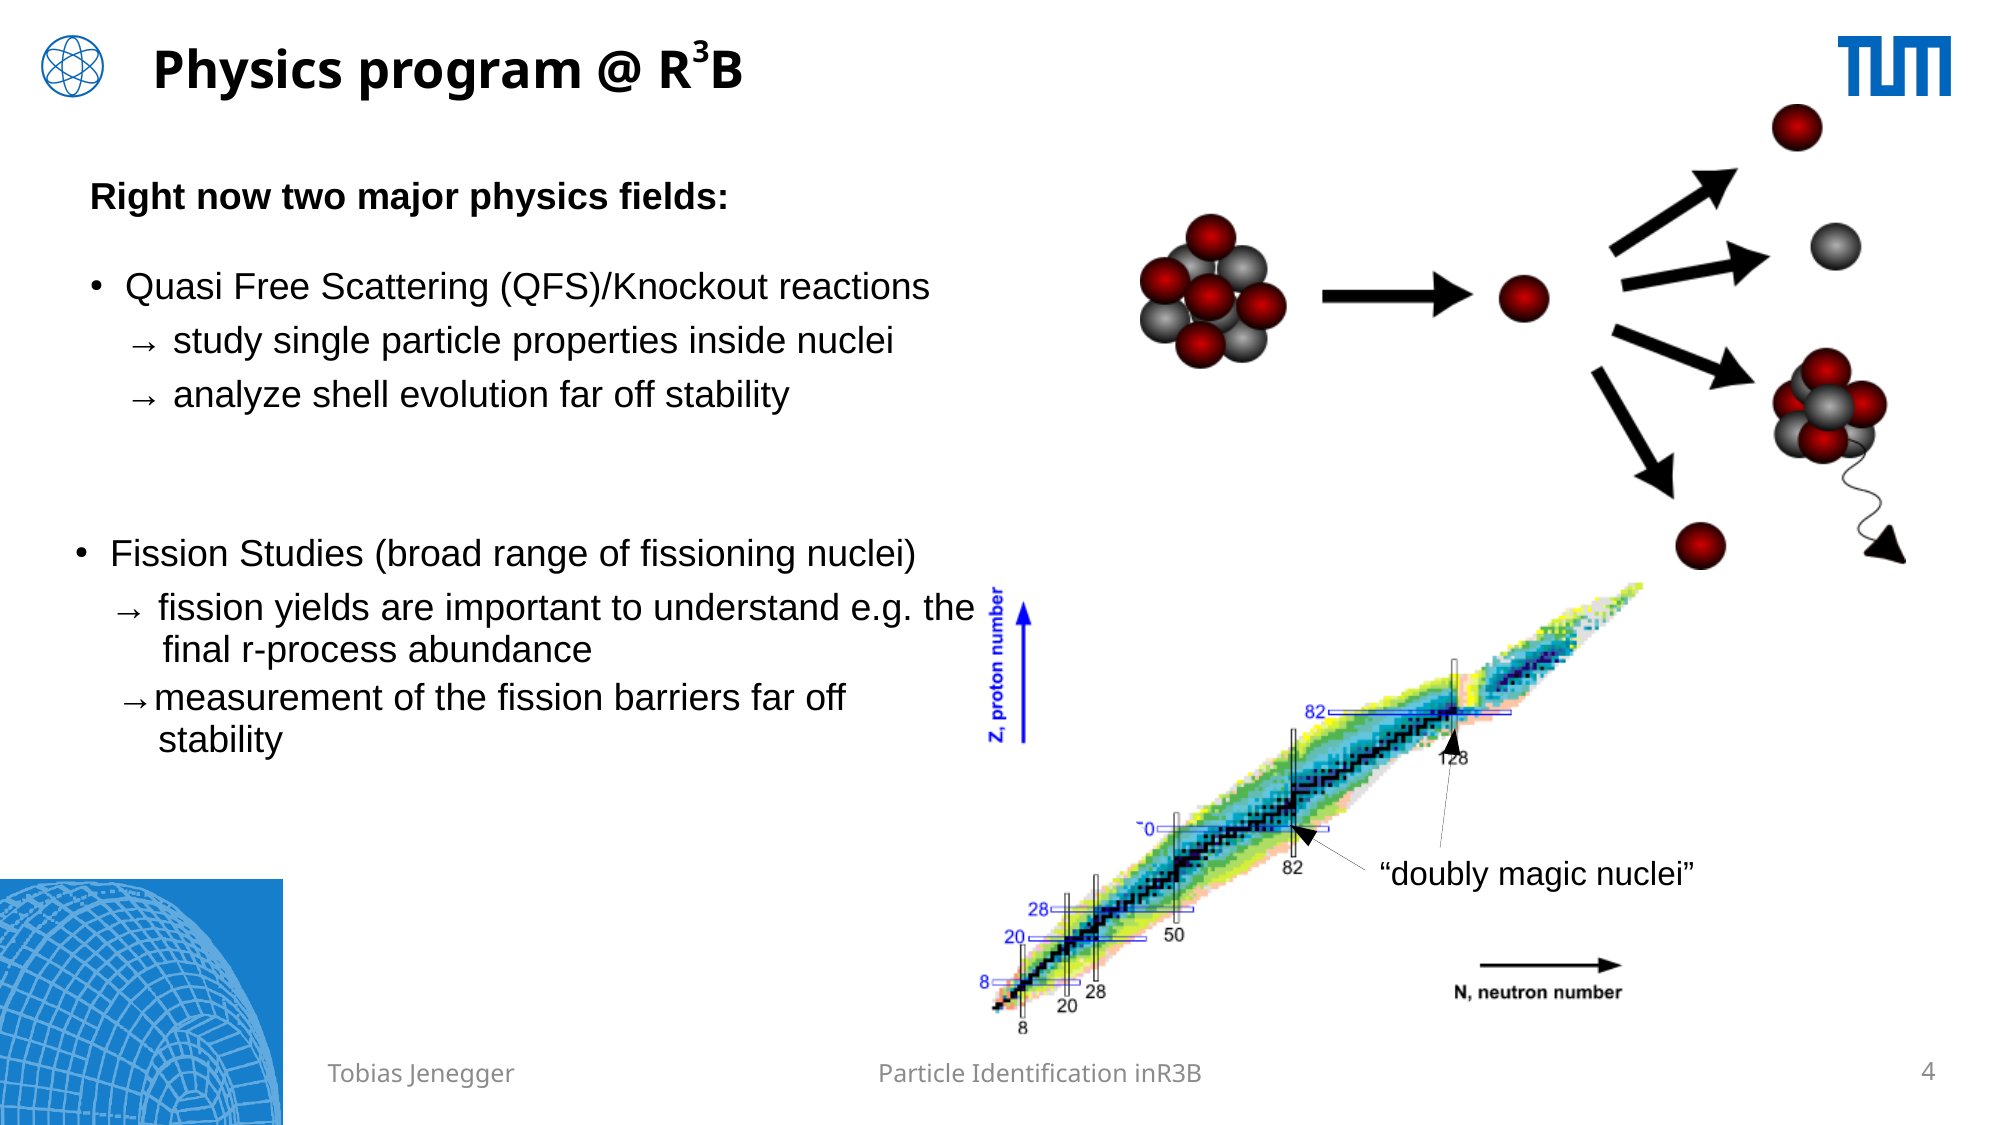

# Physics program @ R3B
Right now two major physics fields:
Quasi Free Scattering (QFS)/Knockout reactions
→ study single particle properties inside nuclei
→ analyze shell evolution far off stability
Fission Studies (broad range of fissioning nuclei)
→ fission yields are important to understand e.g. the final r-process abundance
 →measurement of the fission barriers far off stability
“doubly magic nuclei”
Tobias Jenegger
Particle Identification inR3B
4